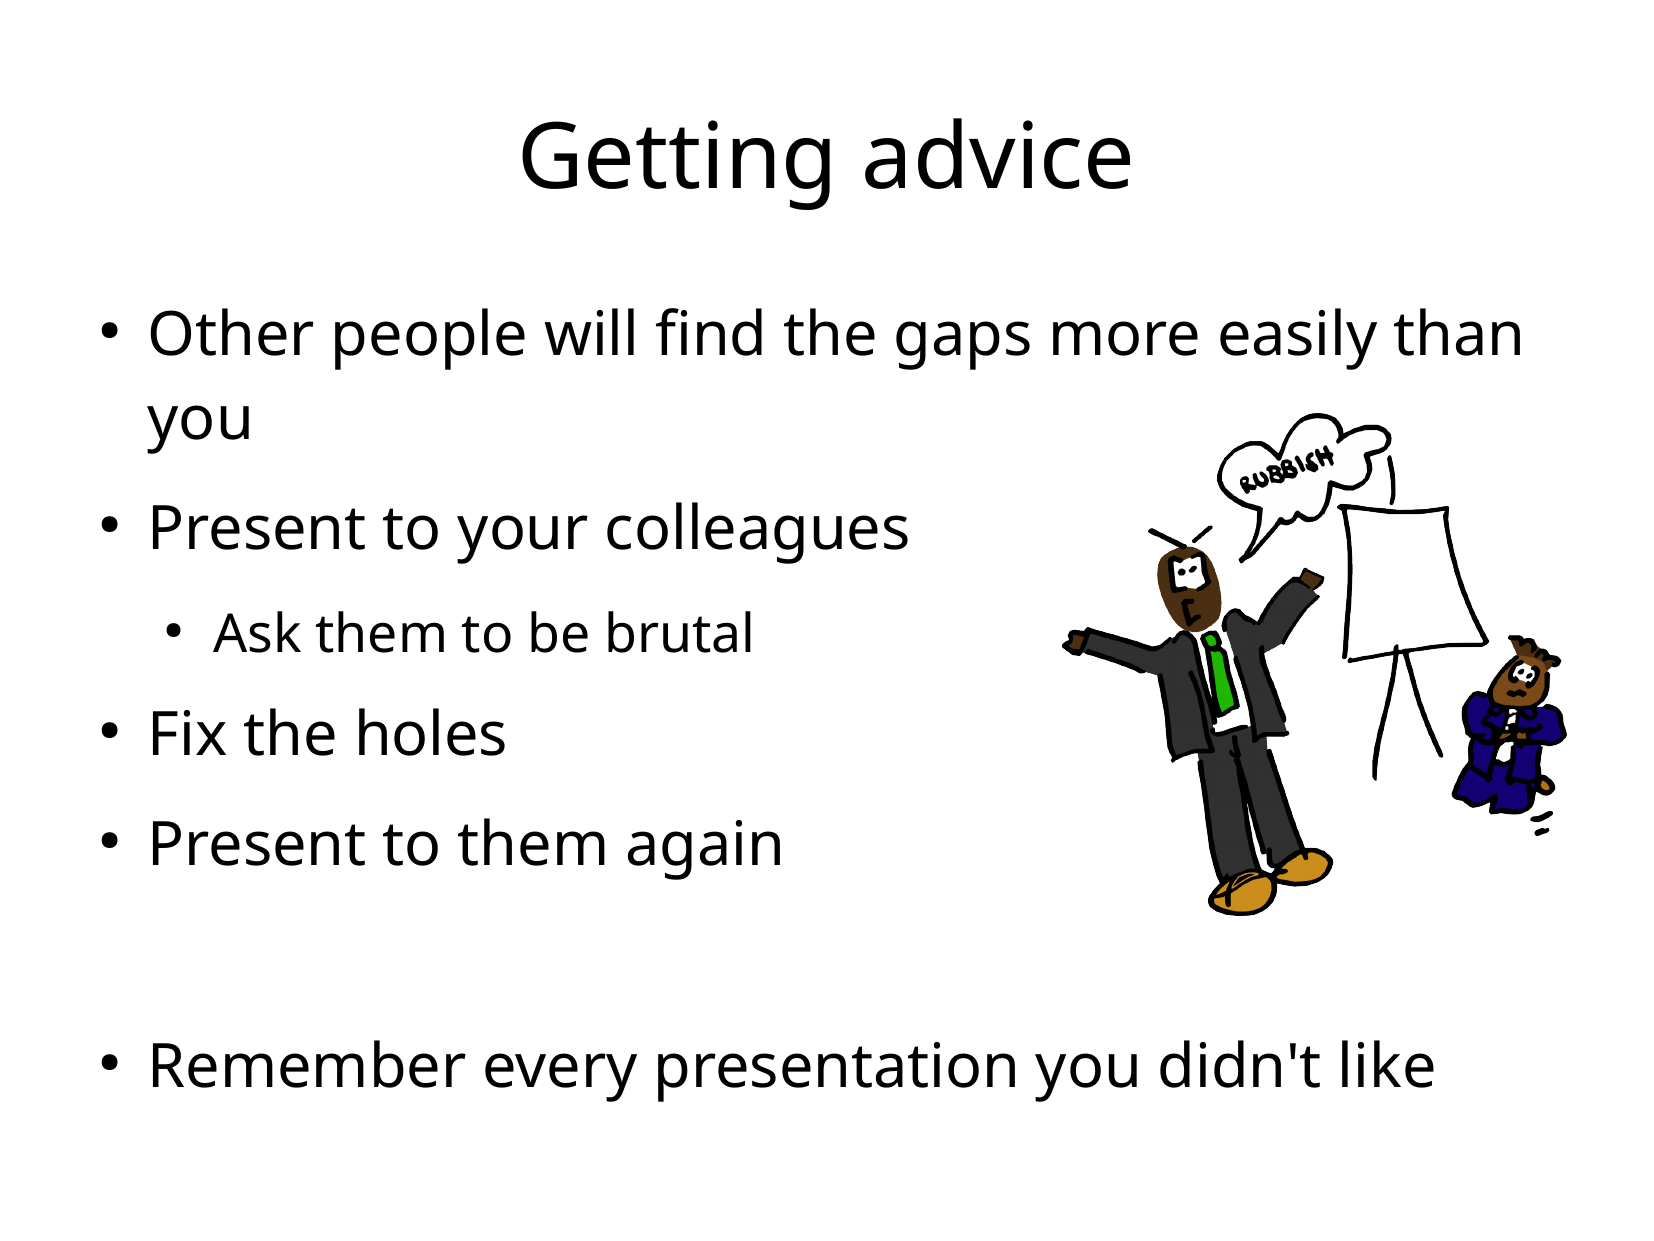

# Getting advice
Other people will find the gaps more easily than you
Present to your colleagues
Ask them to be brutal
Fix the holes
Present to them again
Remember every presentation you didn't like